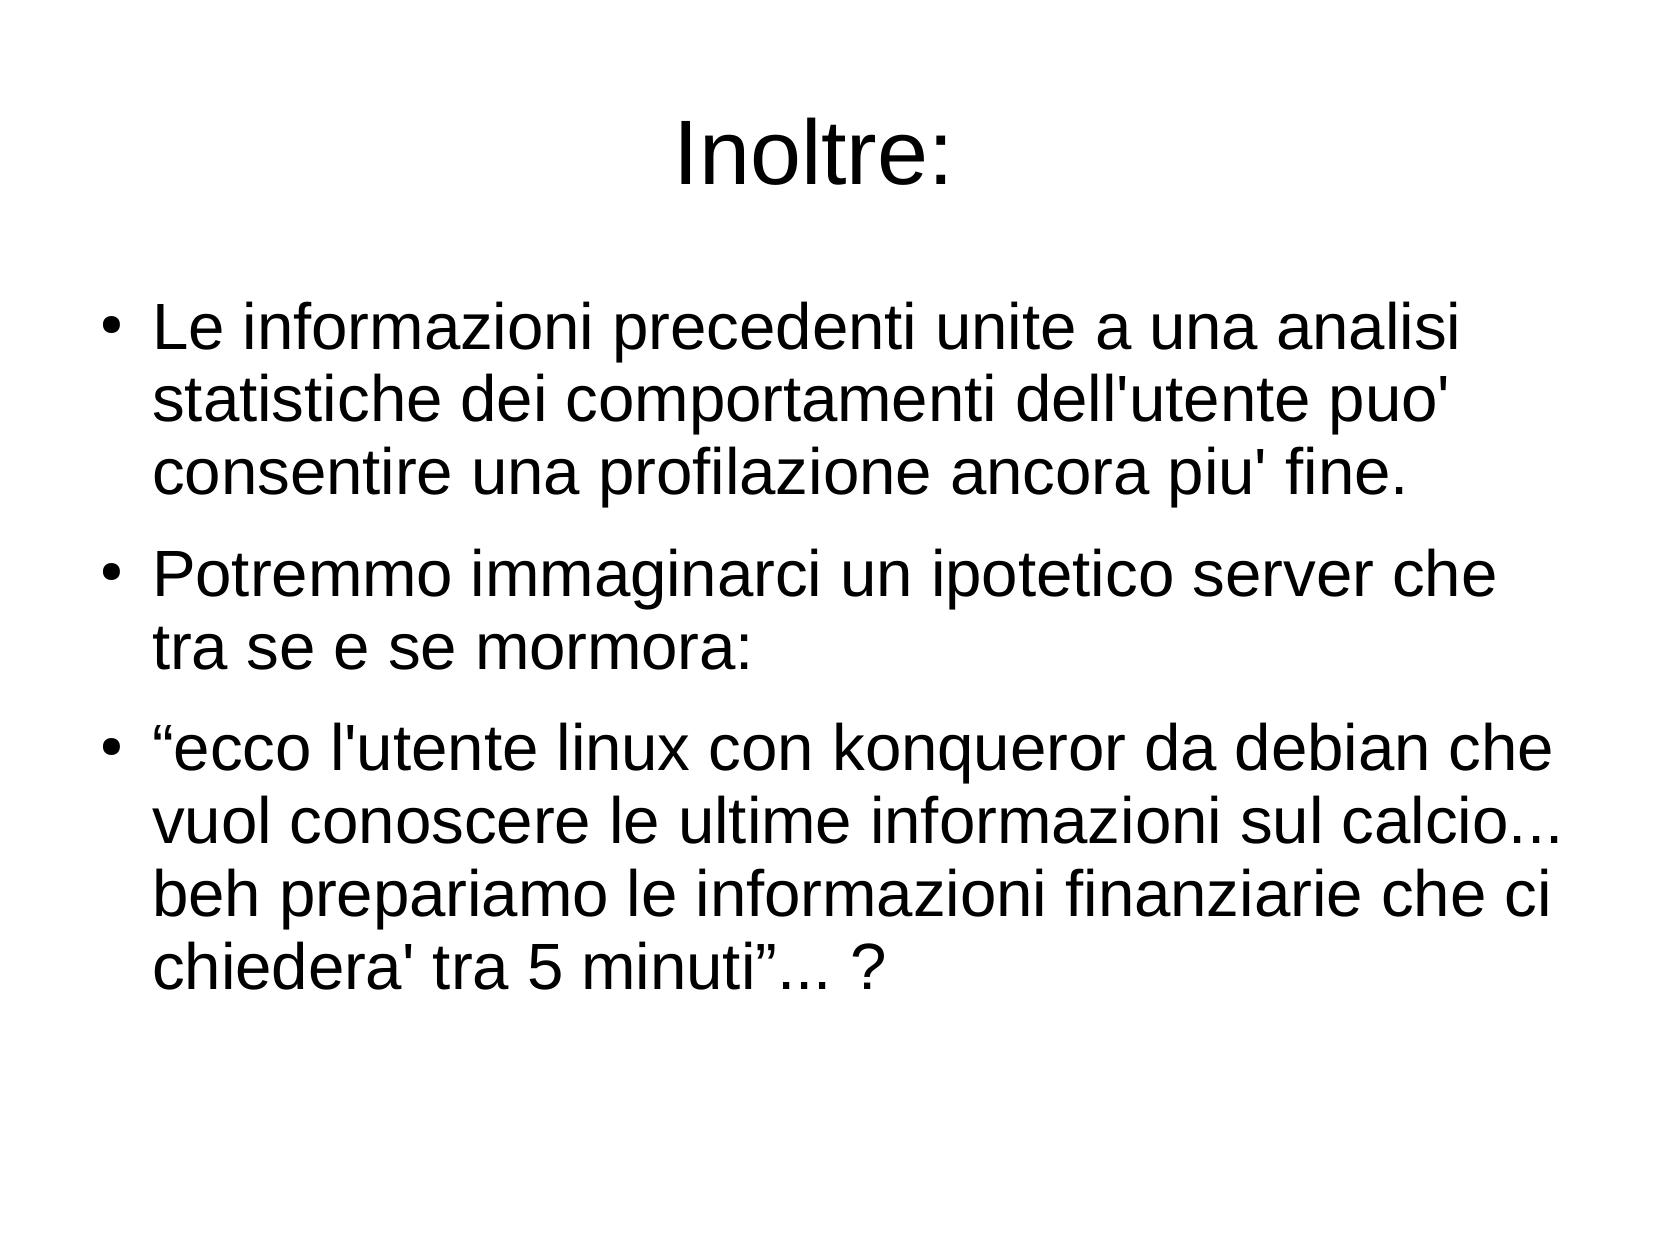

# Inoltre:
Le informazioni precedenti unite a una analisi statistiche dei comportamenti dell'utente puo' consentire una profilazione ancora piu' fine.
Potremmo immaginarci un ipotetico server che tra se e se mormora:
“ecco l'utente linux con konqueror da debian che vuol conoscere le ultime informazioni sul calcio... beh prepariamo le informazioni finanziarie che ci chiedera' tra 5 minuti”... ?